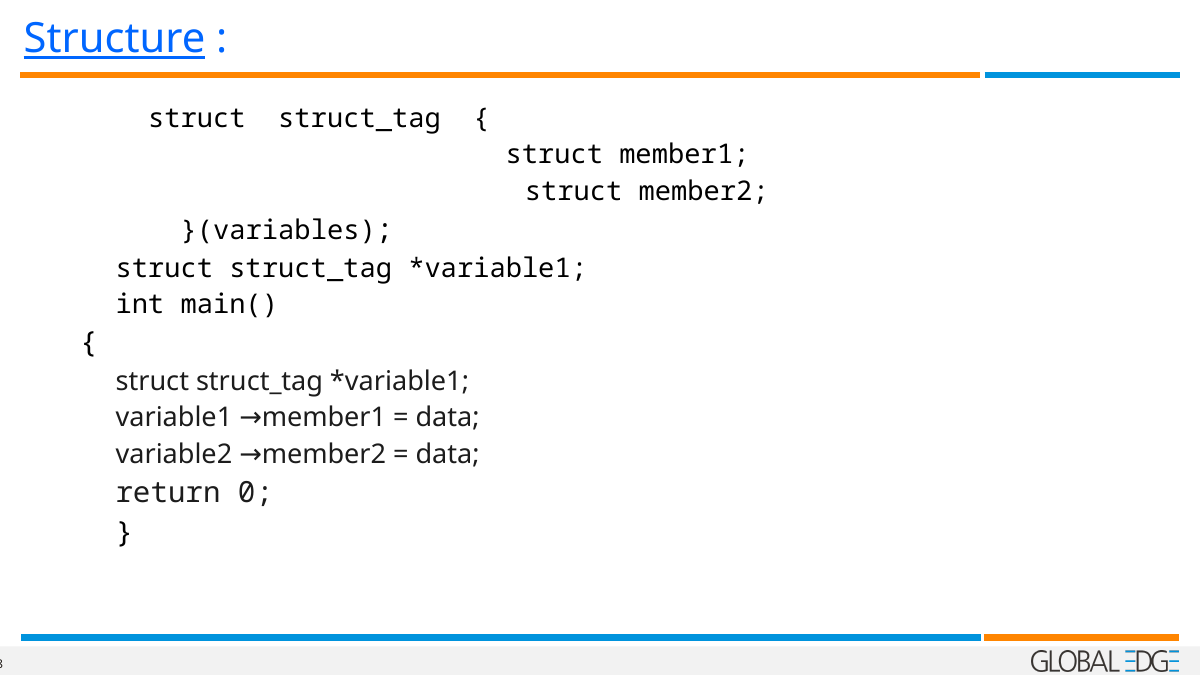

# Structure :
 struct struct_tag {
 struct member1;
 	 struct member2;
 }(variables);
struct struct_tag *variable1;
int main()
{
struct struct_tag *variable1;
variable1 →member1 = data;
variable2 →member2 = data;
return 0;
}